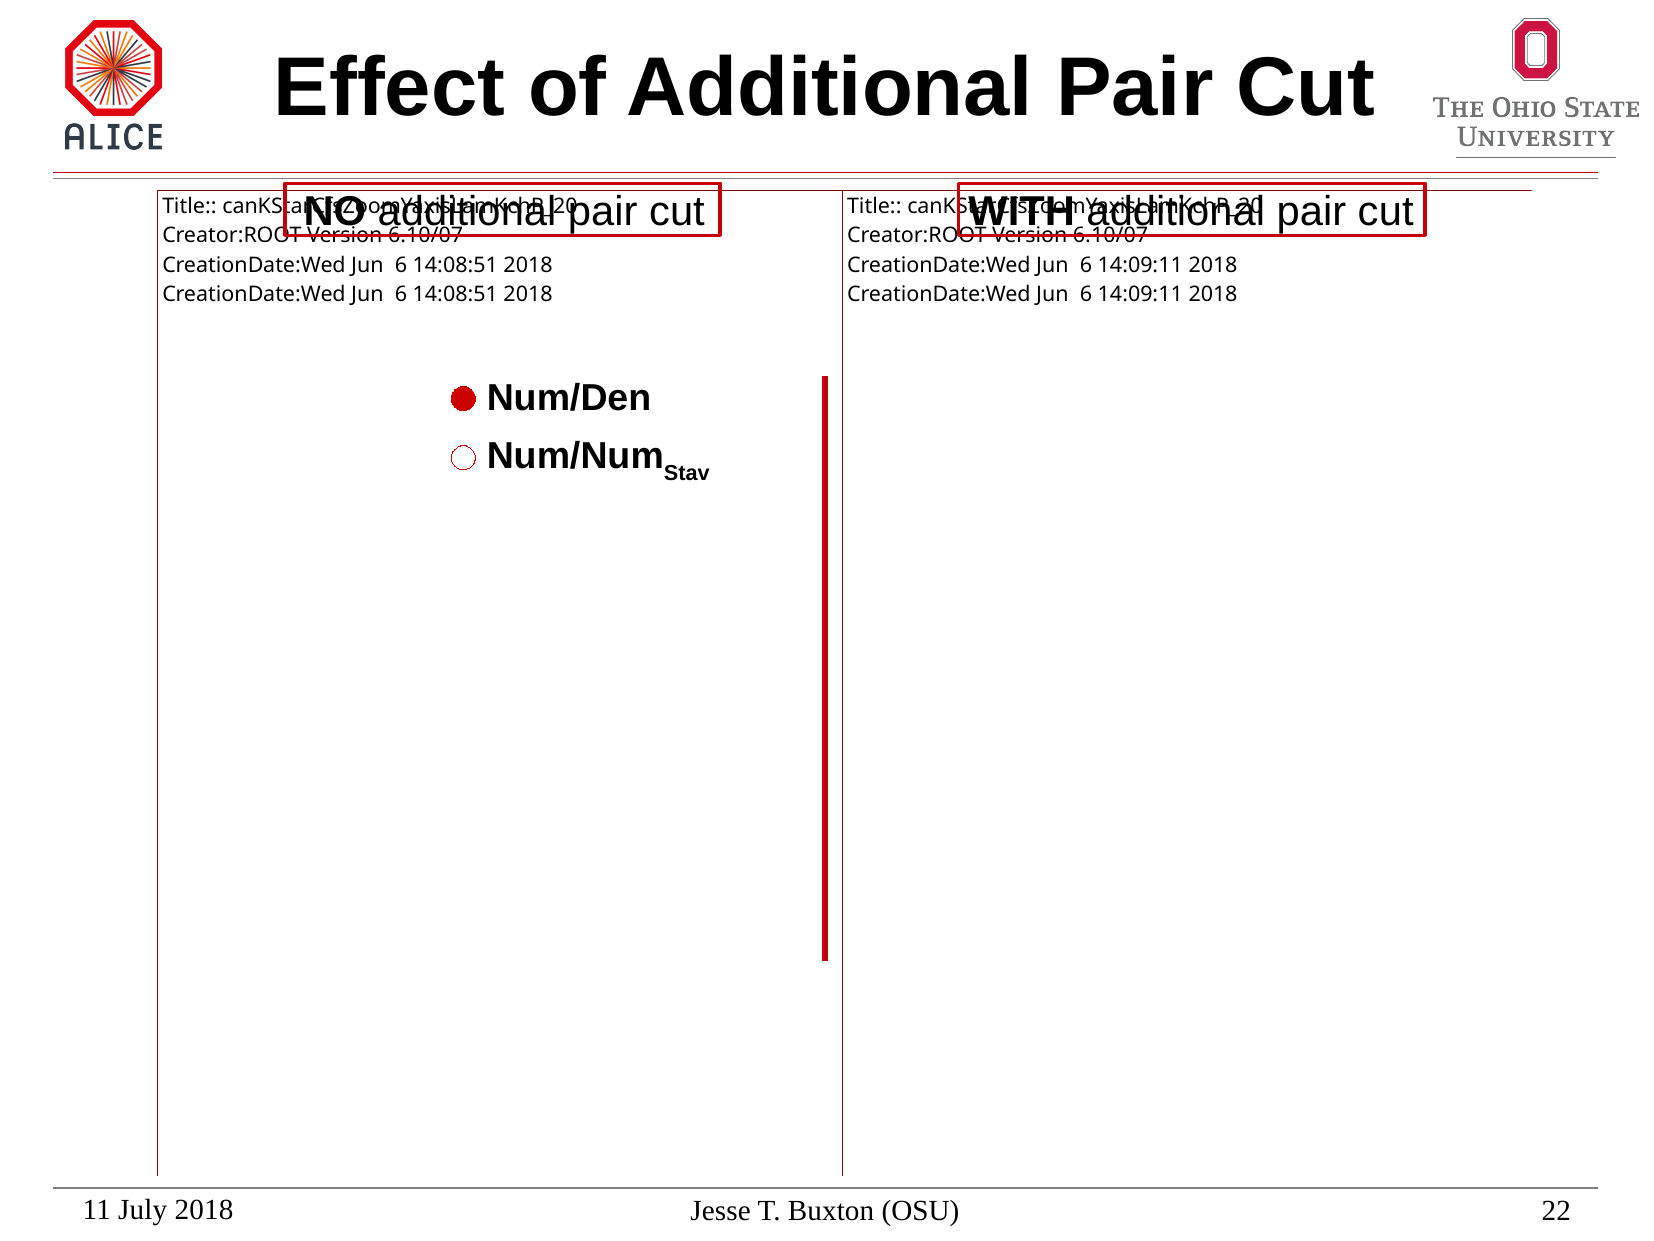

# Effect of Additional Pair Cut
NO additional pair cut
WITH additional pair cut
Num/Den
Num/NumStav
11 July 2018
Jesse T. Buxton (OSU)
22